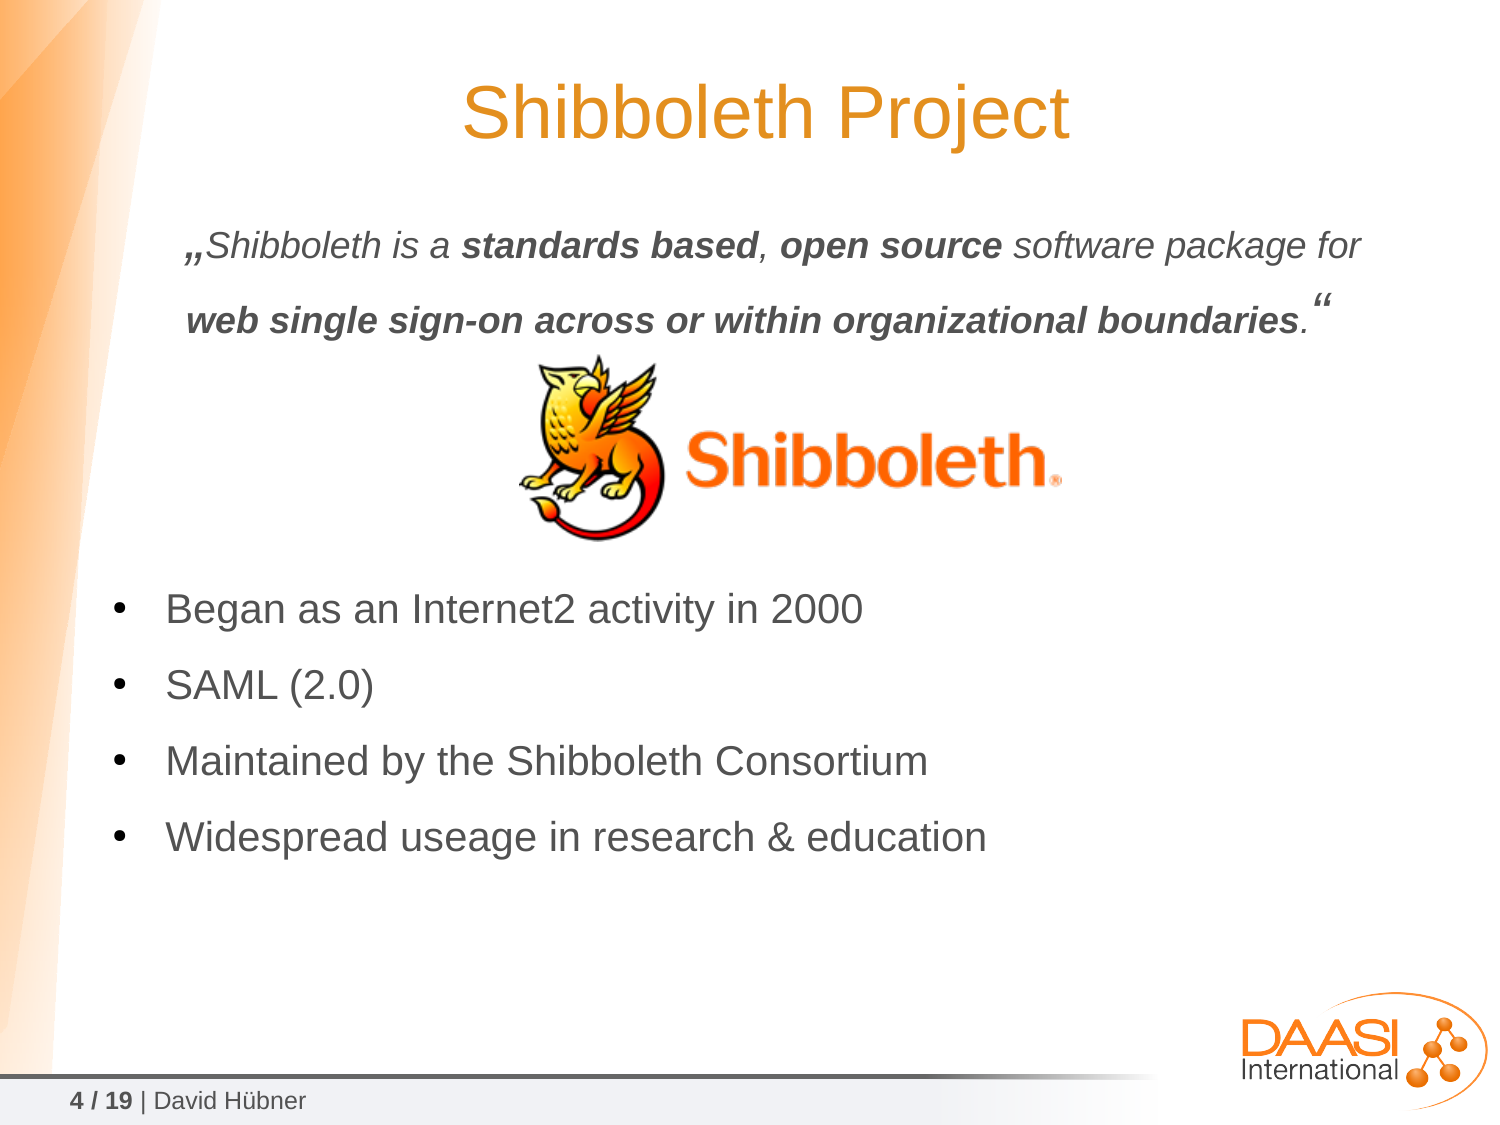

# Shibboleth Project
„Shibboleth is a standards based, open source software package for web single sign-on across or within organizational boundaries.“
Began as an Internet2 activity in 2000
SAML (2.0)
Maintained by the Shibboleth Consortium
Widespread useage in research & education